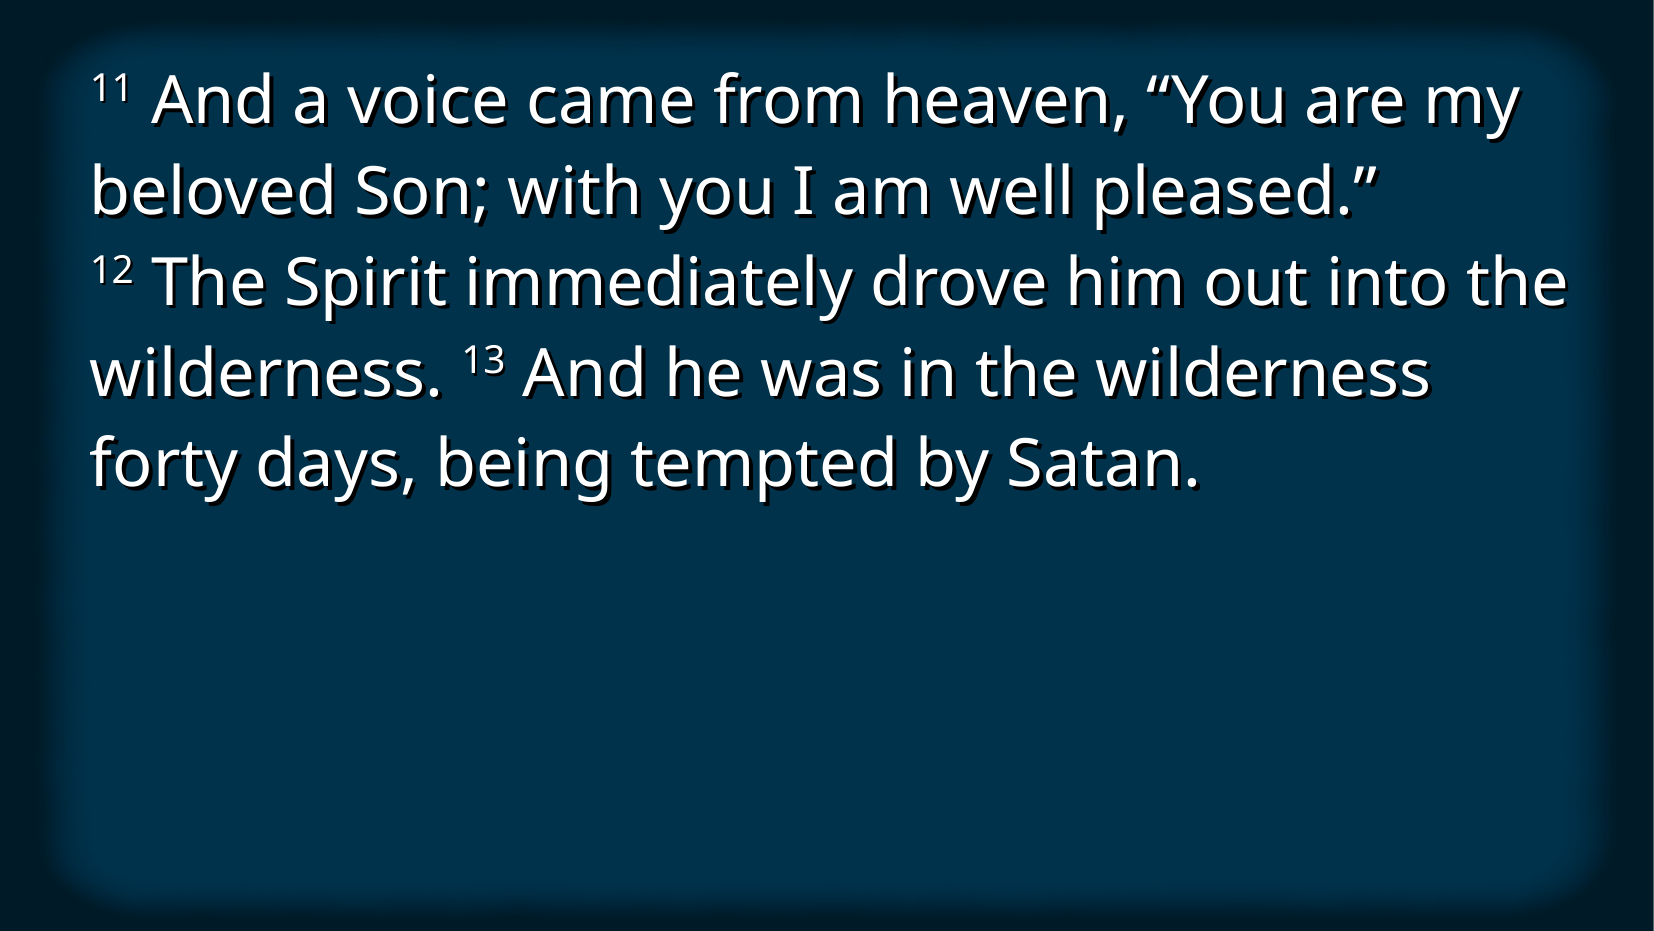

11 And a voice came from heaven, “You are my beloved Son; with you I am well pleased.”
12 The Spirit immediately drove him out into the wilderness. 13 And he was in the wilderness forty days, being tempted by Satan.